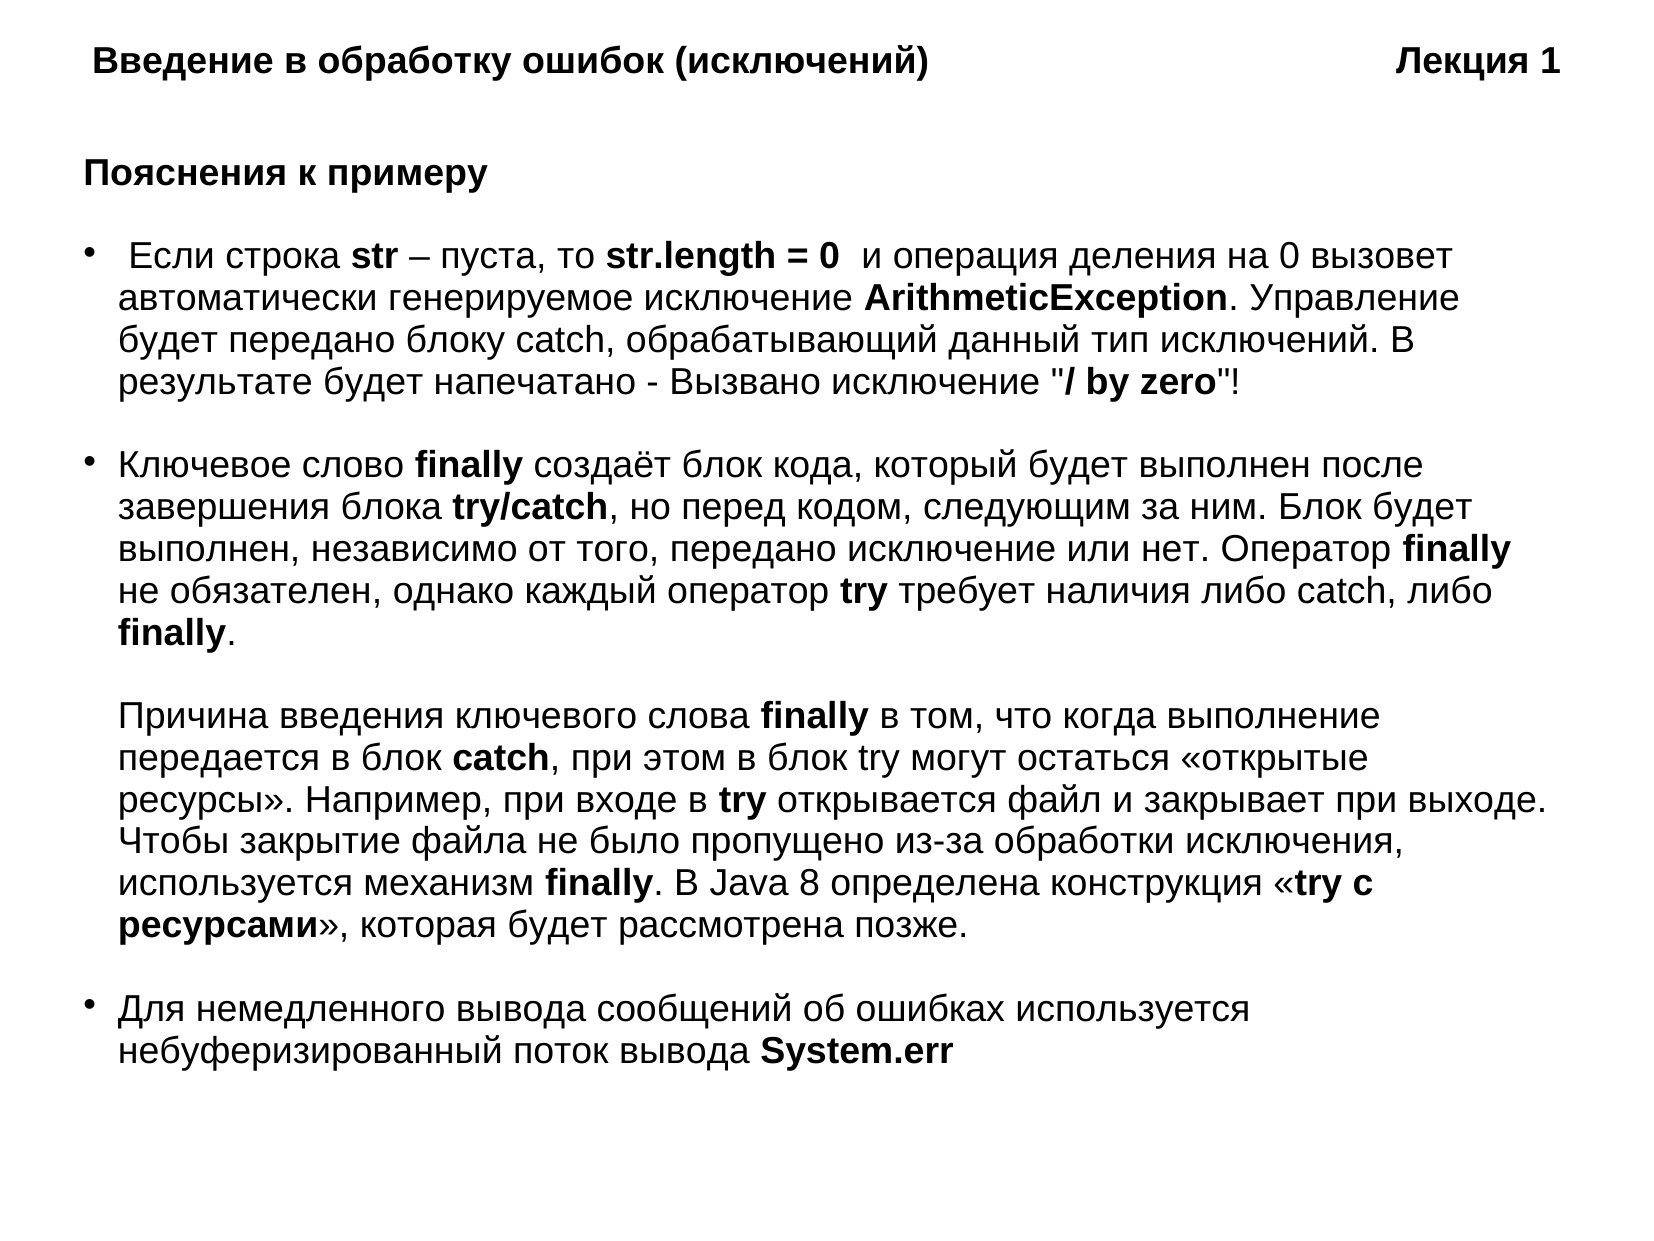

Введение в обработку ошибок (исключений)				Лекция 1
Пояснения к примеру
 Если строка str – пуста, то str.length = 0 и операция деления на 0 вызовет автоматически генерируемое исключение ArithmeticException. Управление будет передано блоку catch, обрабатывающий данный тип исключений. В результате будет напечатано - Вызвано исключение "/ by zero"!
Ключевое слово finally создаёт блок кода, который будет выполнен после завершения блока try/catch, но перед кодом, следующим за ним. Блок будет выполнен, независимо от того, передано исключение или нет. Оператор finally не обязателен, однако каждый оператор try требует наличия либо catch, либо finally.
Причина введения ключевого слова finally в том, что когда выполнение передается в блок catch, при этом в блок try могут остаться «открытые ресурсы». Например, при входе в try открываетcя файл и закрывает при выходе. Чтобы закрытие файла не было пропущено из-за обработки исключения, используется механизм finally. В Java 8 определена конструкция «try с ресурсами», которая будет рассмотрена позже.
Для немедленного вывода сообщений об ошибках используется небуферизированный поток вывода System.err